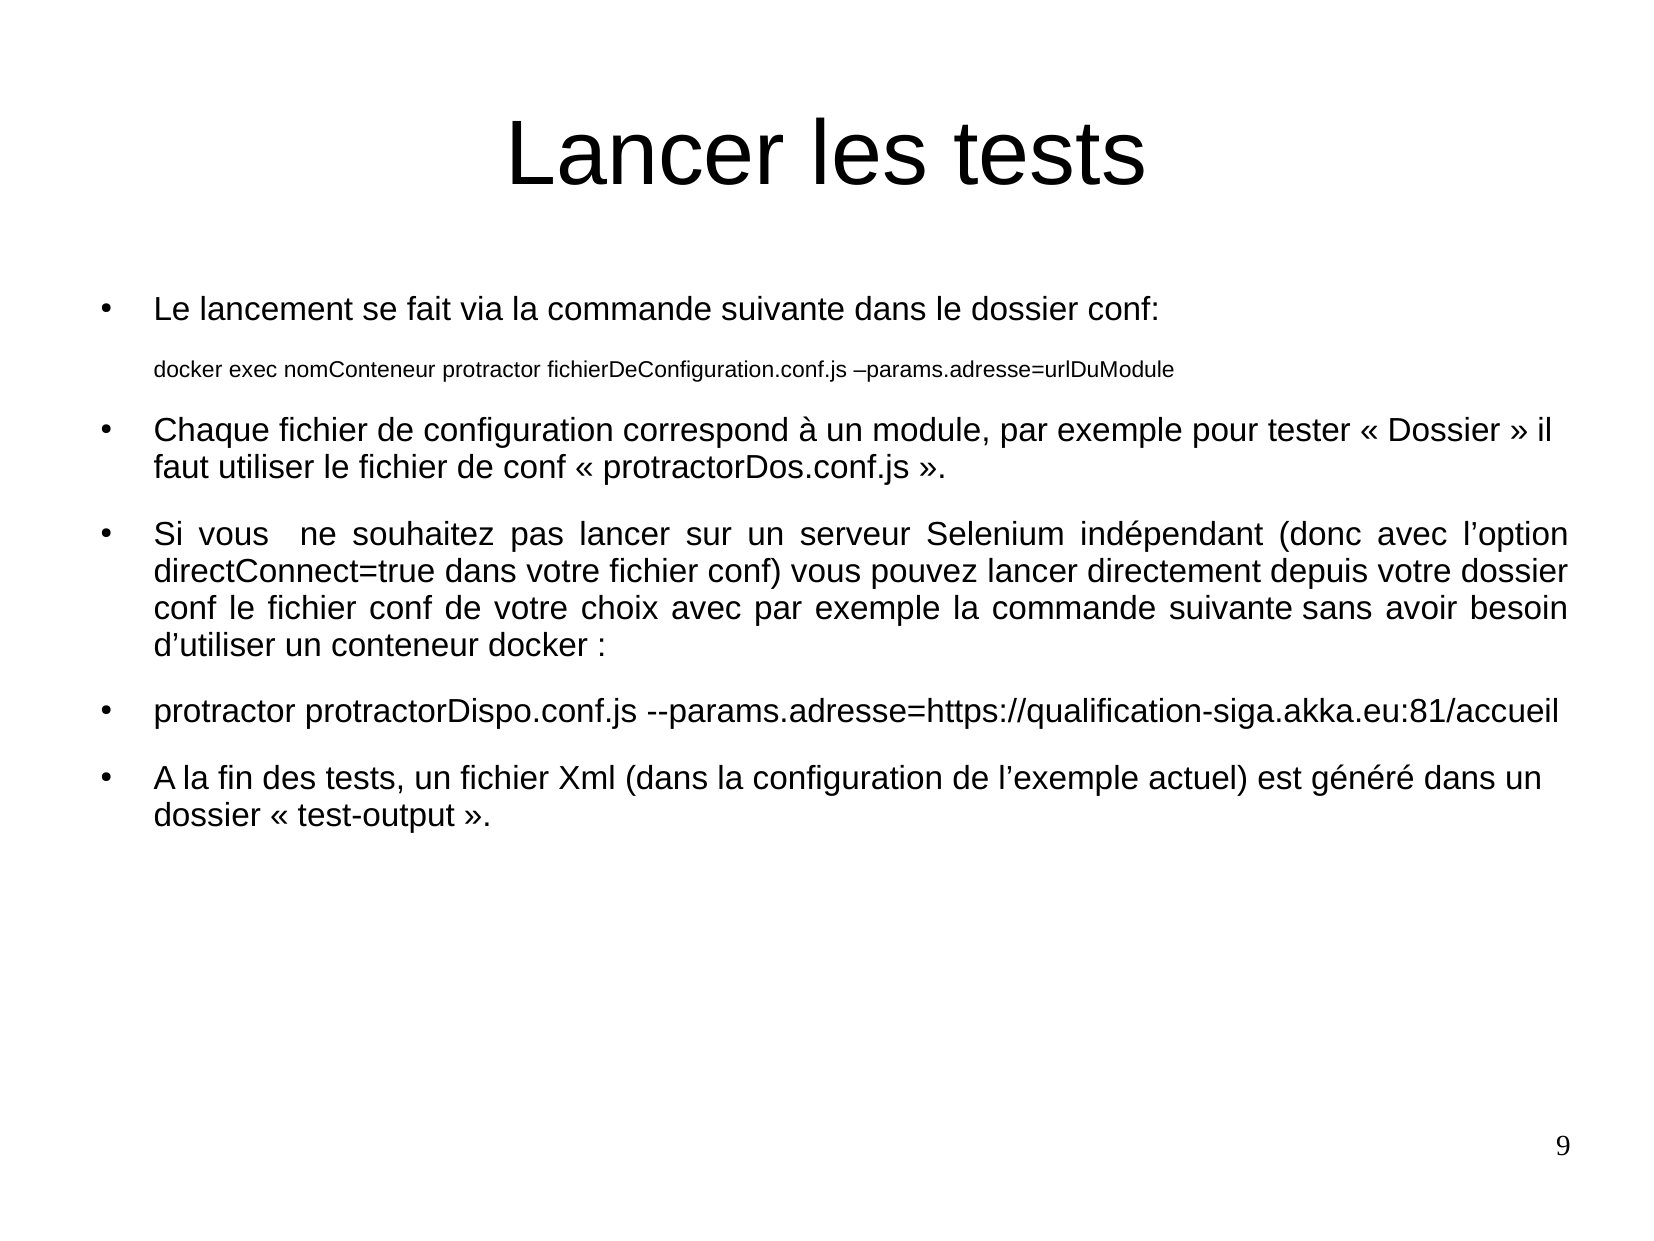

# Lancer les tests
Le lancement se fait via la commande suivante dans le dossier conf:
docker exec nomConteneur protractor fichierDeConfiguration.conf.js –params.adresse=urlDuModule
Chaque fichier de configuration correspond à un module, par exemple pour tester « Dossier » il faut utiliser le fichier de conf « protractorDos.conf.js ».
Si vous ne souhaitez pas lancer sur un serveur Selenium indépendant (donc avec l’option directConnect=true dans votre fichier conf) vous pouvez lancer directement depuis votre dossier conf le fichier conf de votre choix avec par exemple la commande suivante sans avoir besoin d’utiliser un conteneur docker :
protractor protractorDispo.conf.js --params.adresse=https://qualification-siga.akka.eu:81/accueil
A la fin des tests, un fichier Xml (dans la configuration de l’exemple actuel) est généré dans un dossier « test-output ».
9